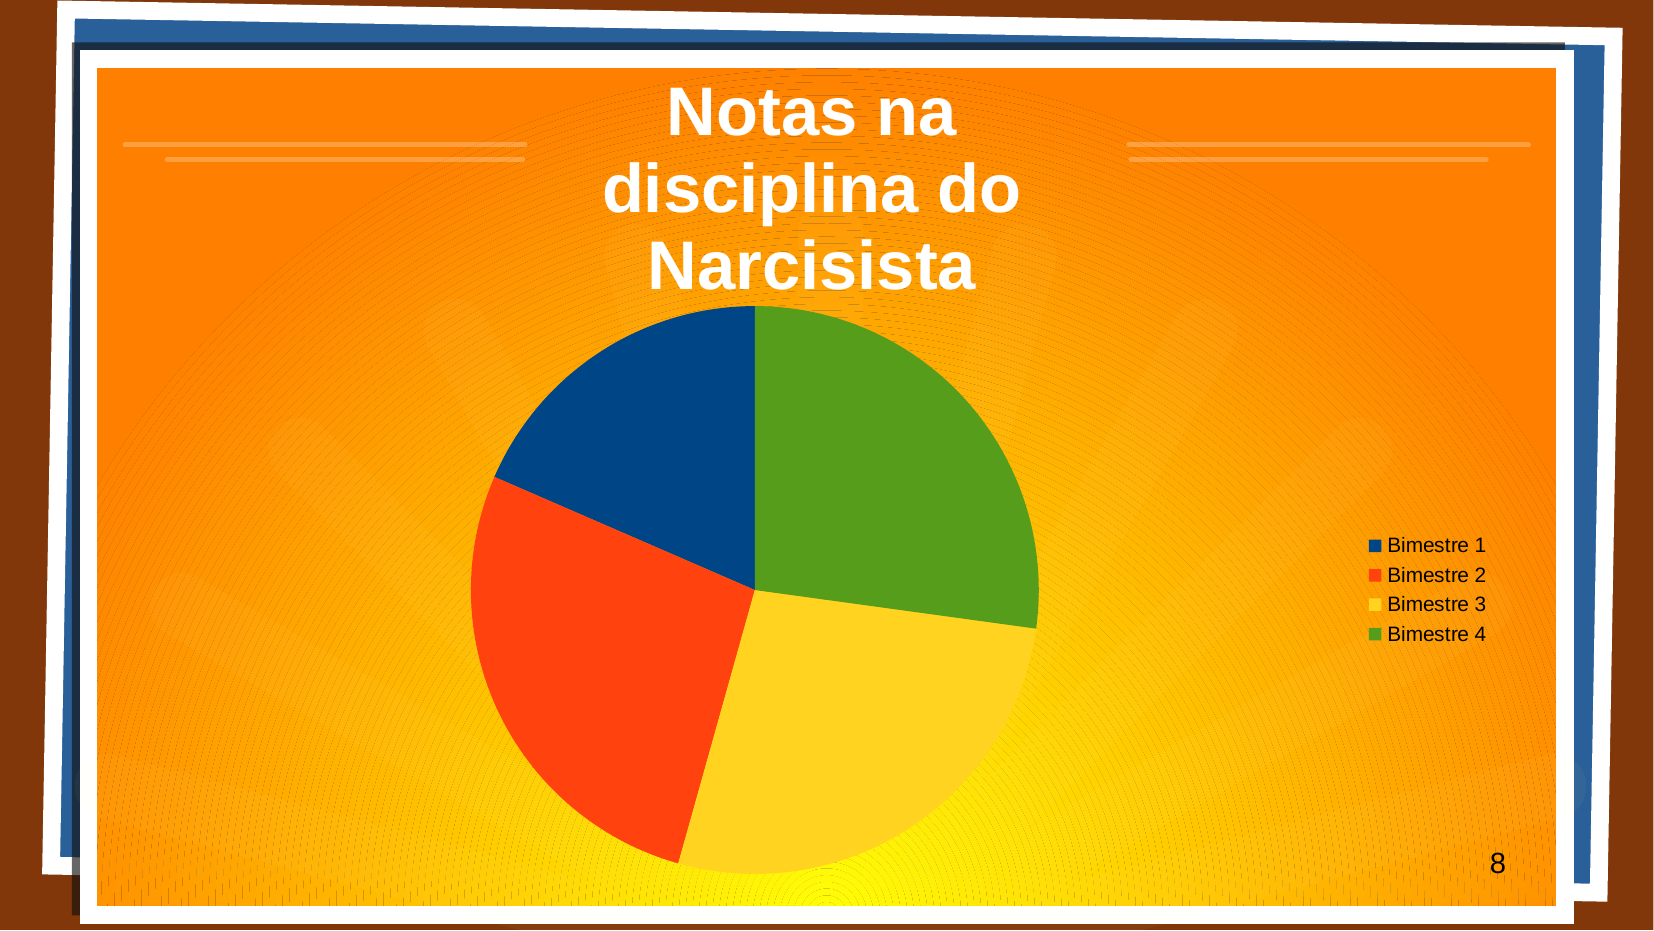

# Notas na disciplina do Narcisista
### Chart
| Category | Provas | Trabalhos |
|---|---|---|
| Bimestre 1 | 6.8 | 0.0 |
| Bimestre 2 | 10.0 | 10.0 |
| Bimestre 3 | 10.0 | 70.0 |
| Bimestre 4 | 10.0 | 0.0 |8